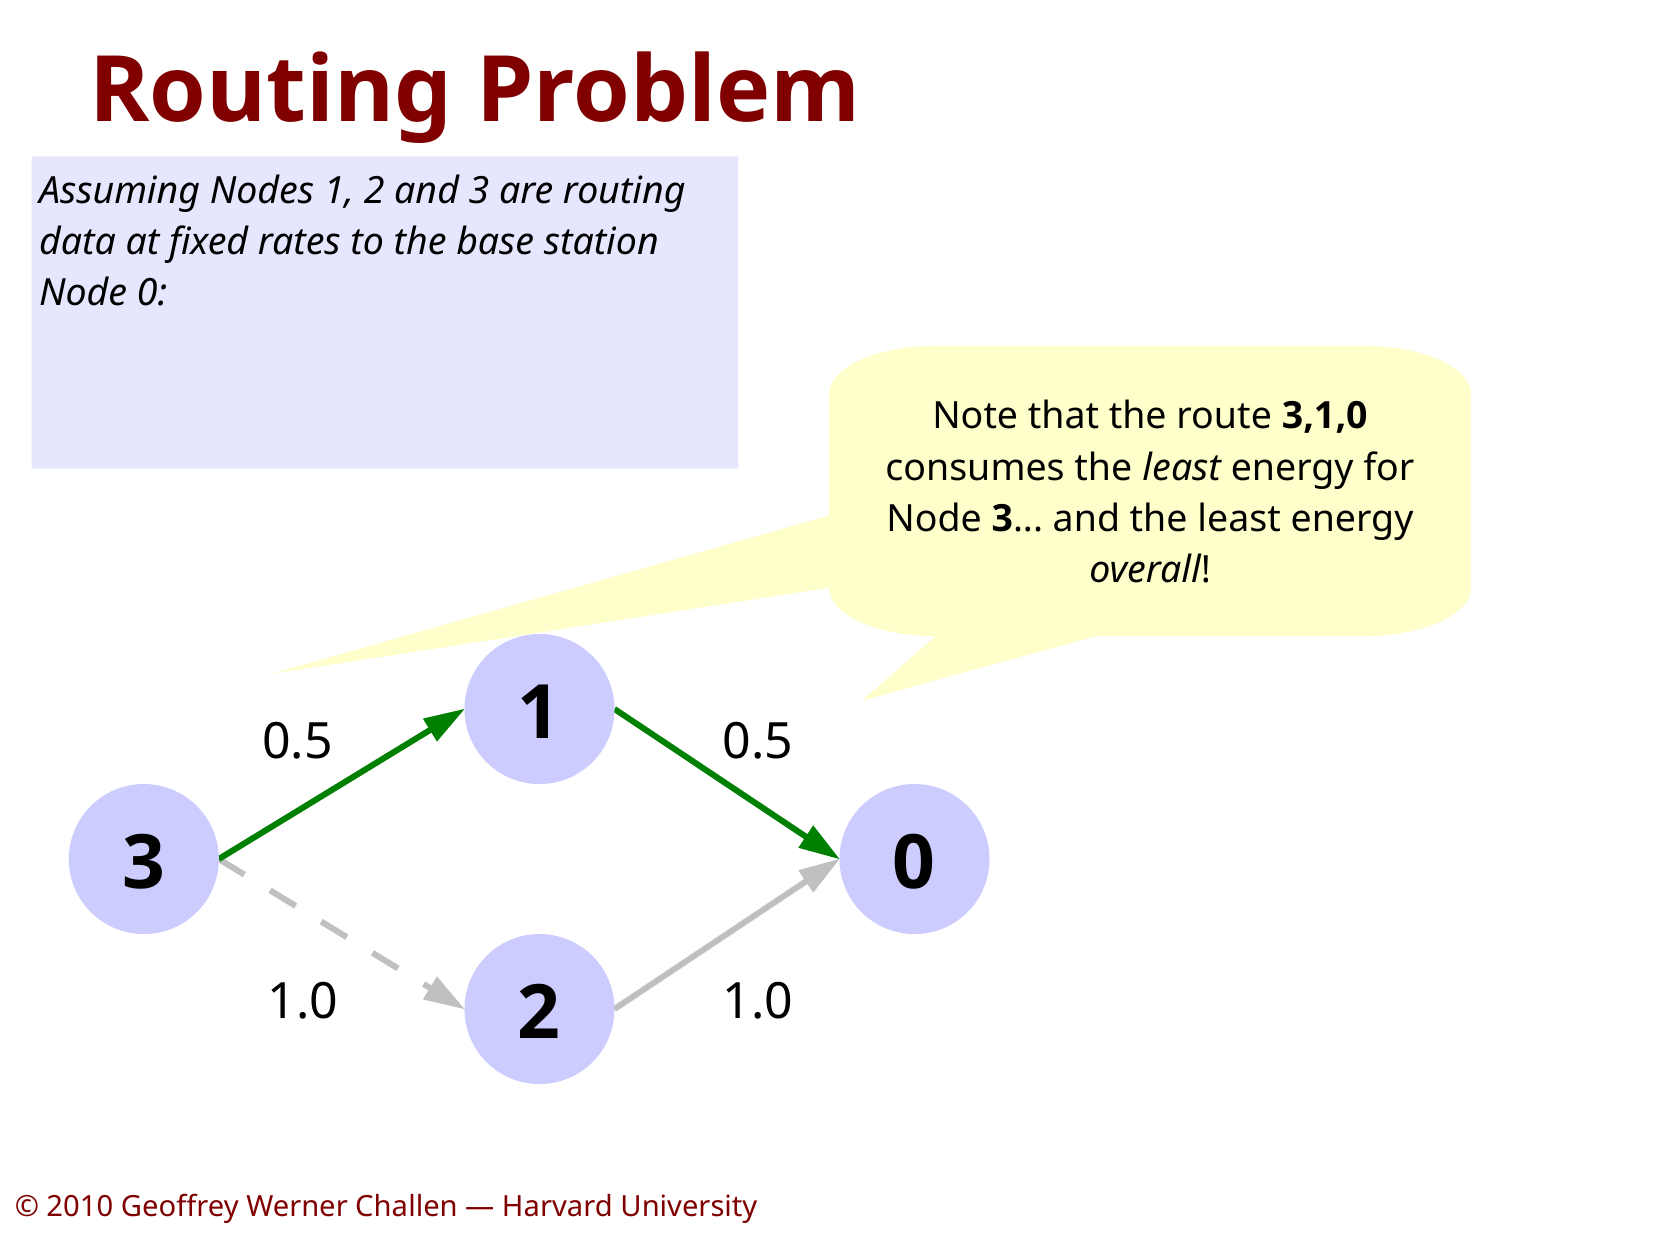

# Routing Problem
Assuming Nodes 1, 2 and 3 are routing data at fixed rates to the base station Node 0:
Note that the route 3,1,0 consumes the least energy for Node 3...
Note that the route 3,1,0 consumes the least energy for Node 3... and the least energy overall!
1
0.5
0.5
3
0
2
1.0
1.0